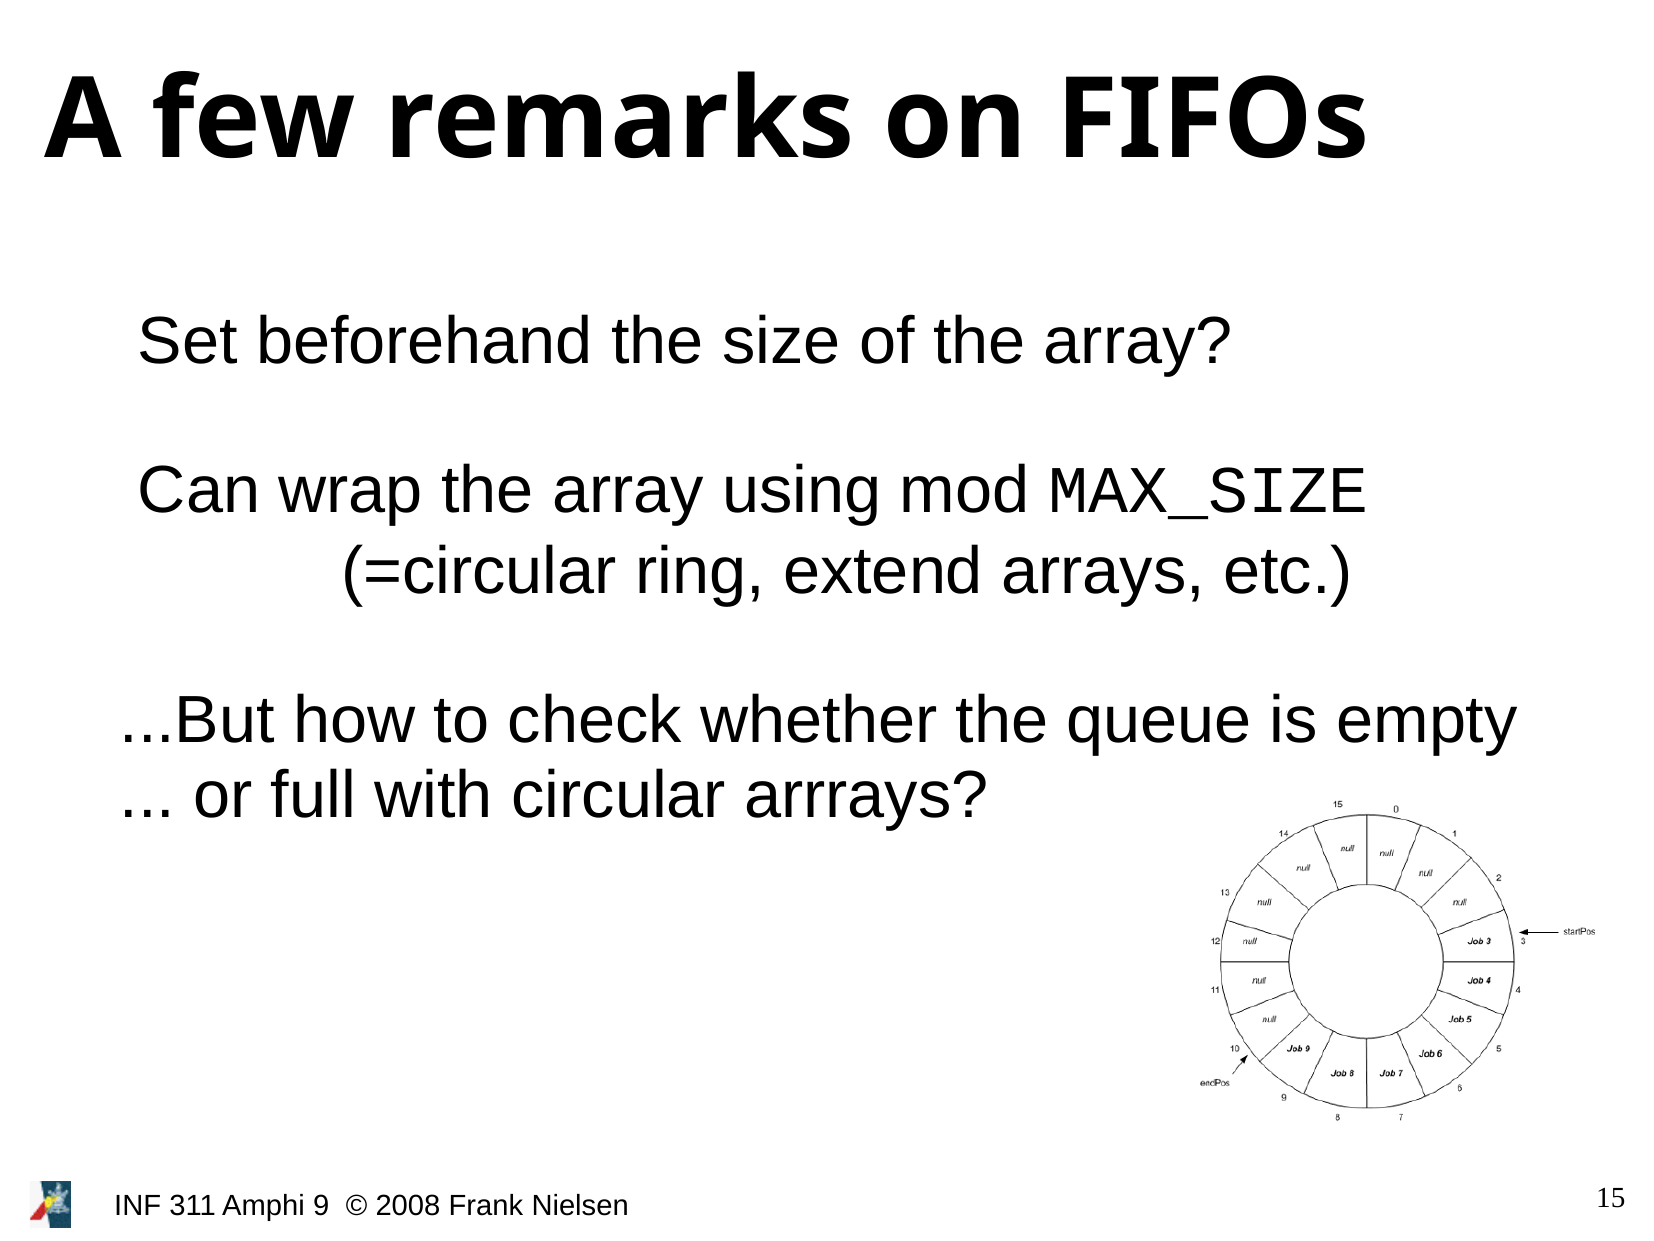

A few remarks on FIFOs
 Set beforehand the size of the array?
 Can wrap the array using mod MAX_SIZE
			(=circular ring, extend arrays, etc.)
...But how to check whether the queue is empty
... or full with circular arrrays?